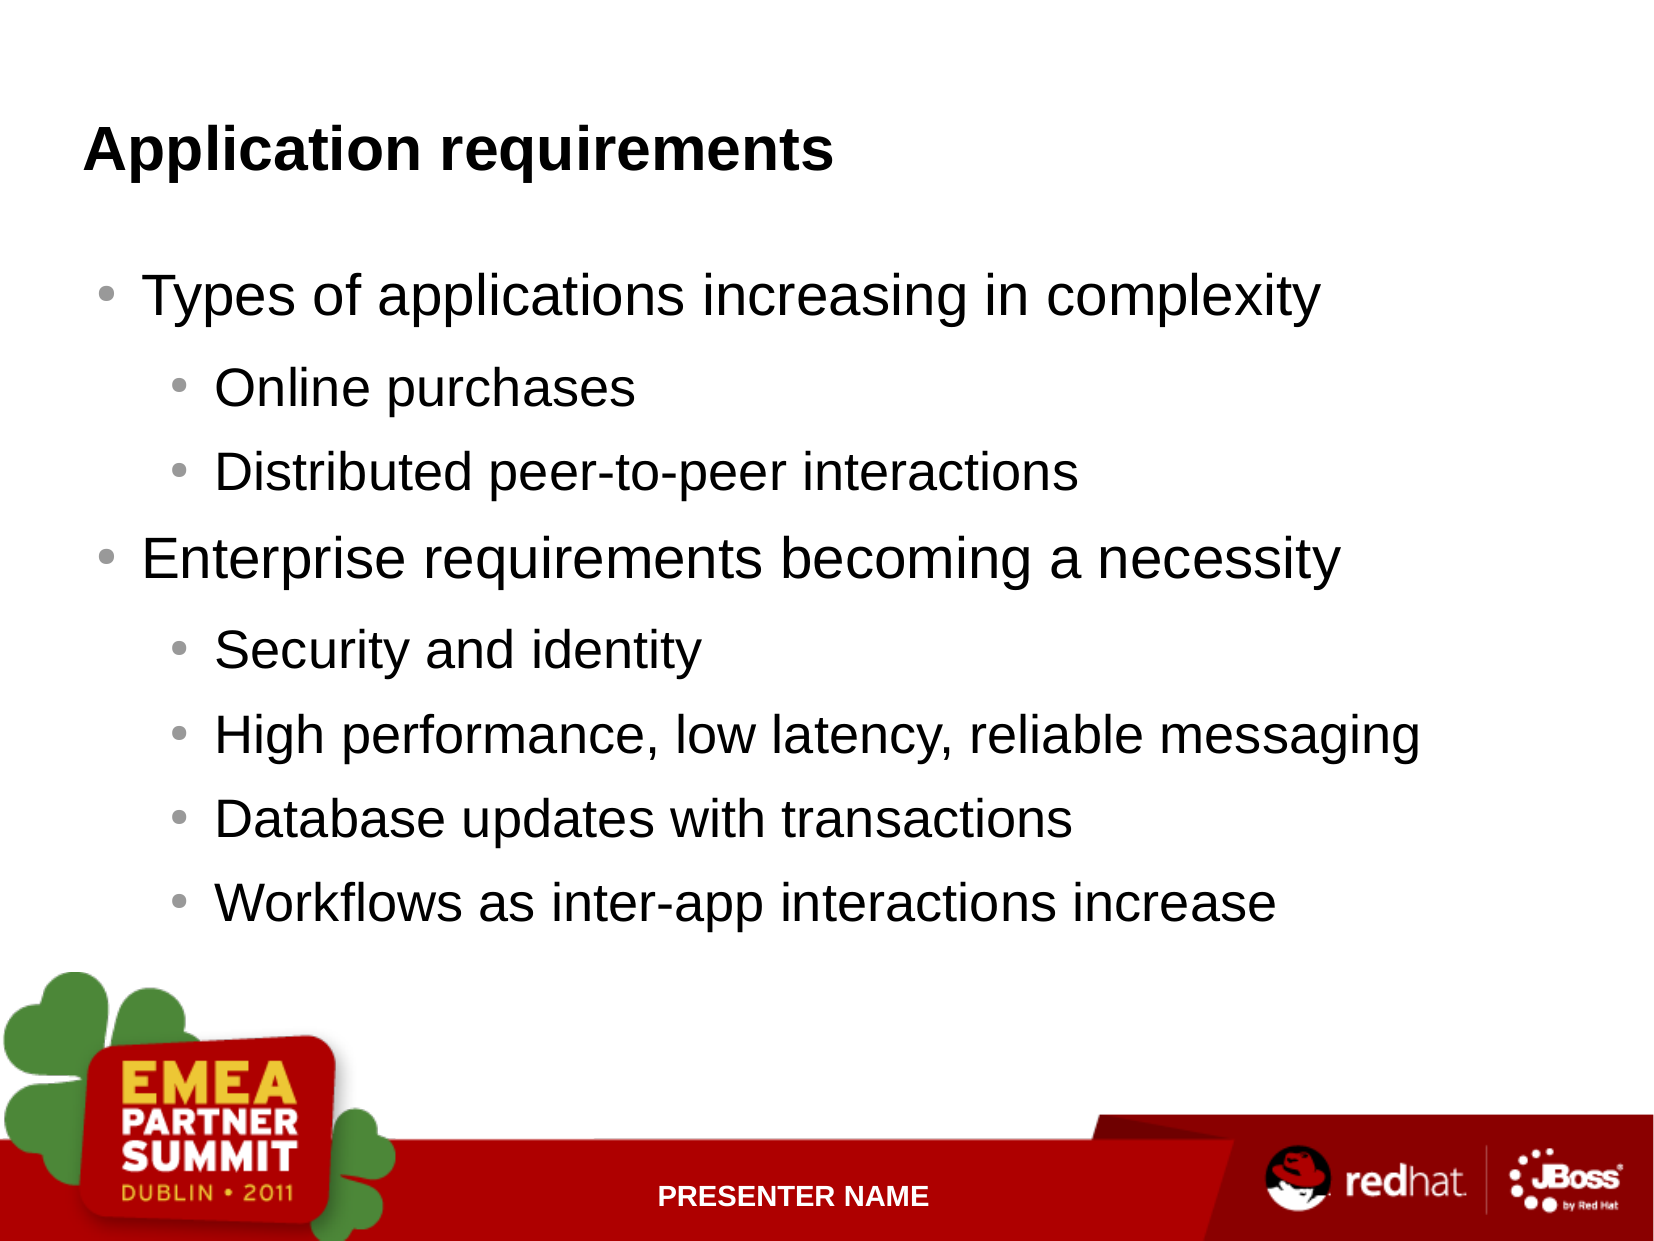

# Application requirements
Types of applications increasing in complexity
Online purchases
Distributed peer-to-peer interactions
Enterprise requirements becoming a necessity
Security and identity
High performance, low latency, reliable messaging
Database updates with transactions
Workflows as inter-app interactions increase